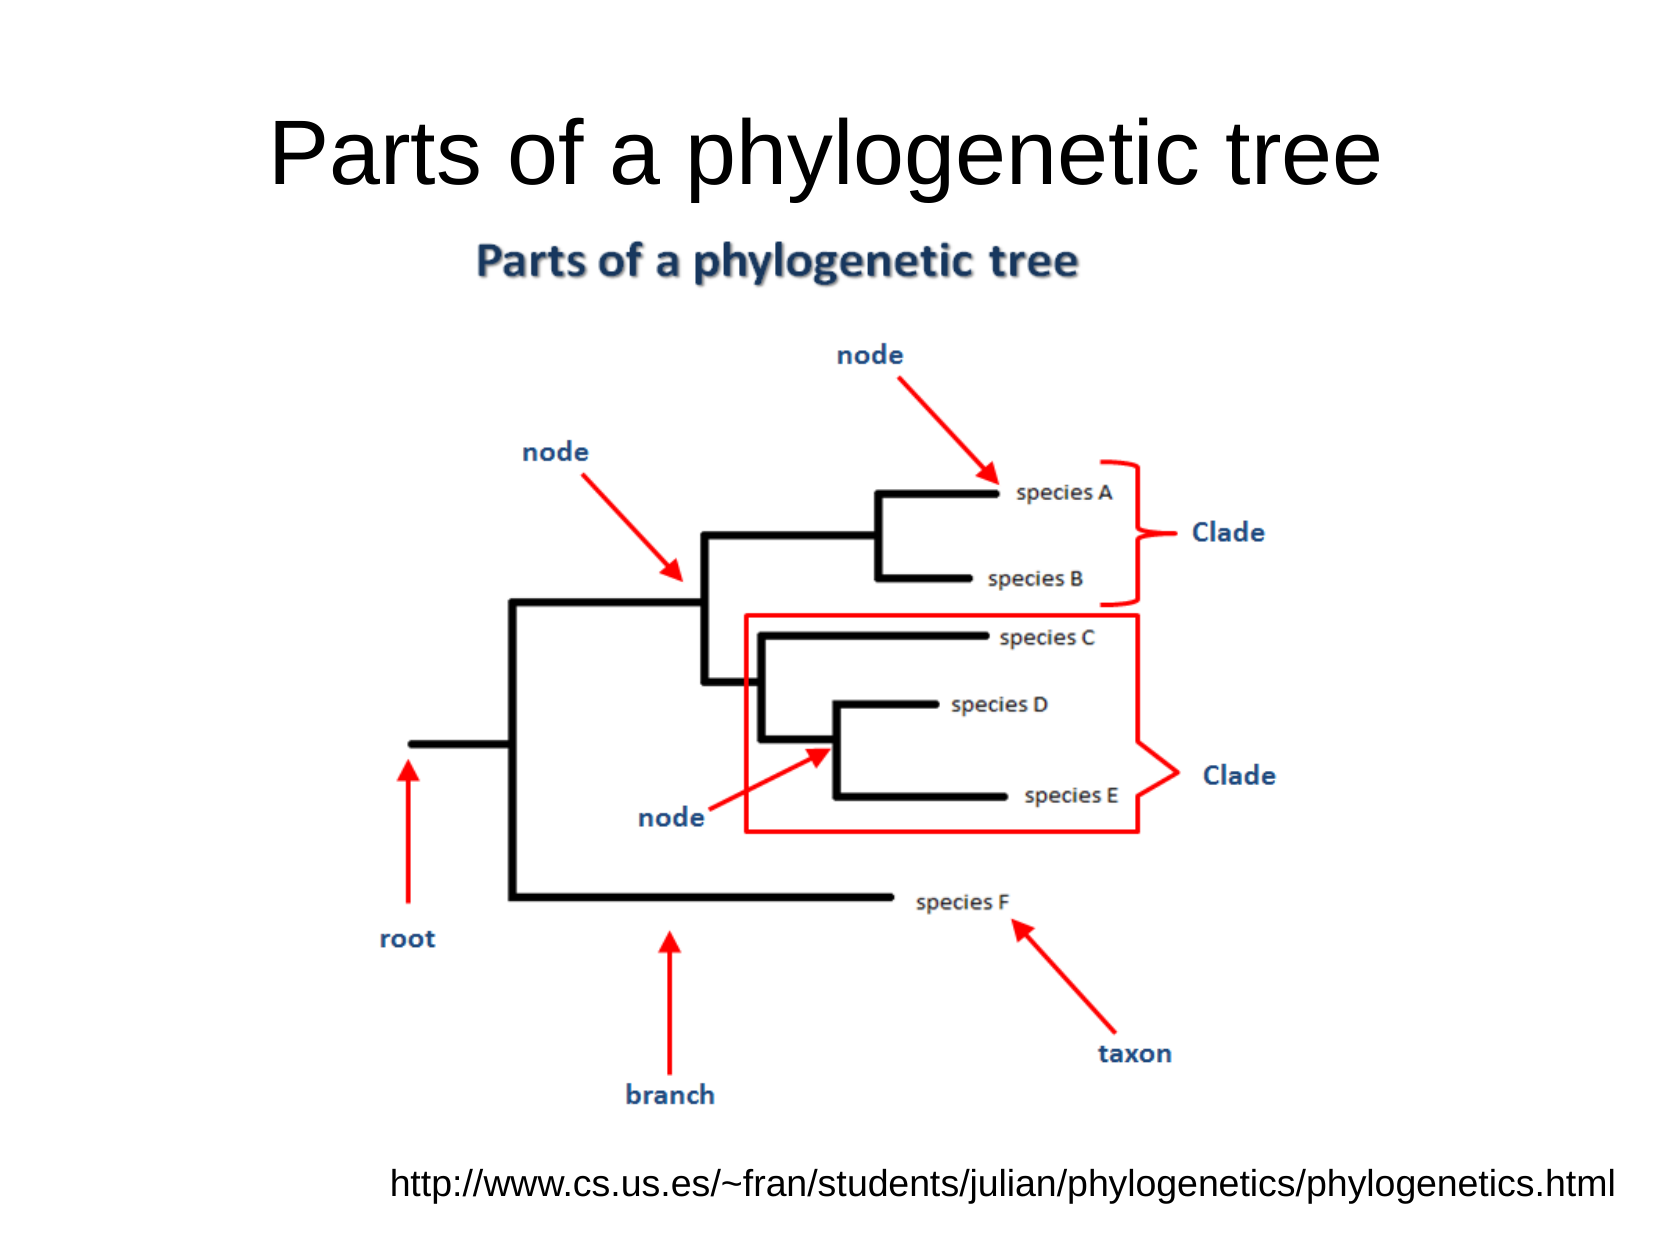

# Parts of a phylogenetic tree
http://www.cs.us.es/~fran/students/julian/phylogenetics/phylogenetics.html